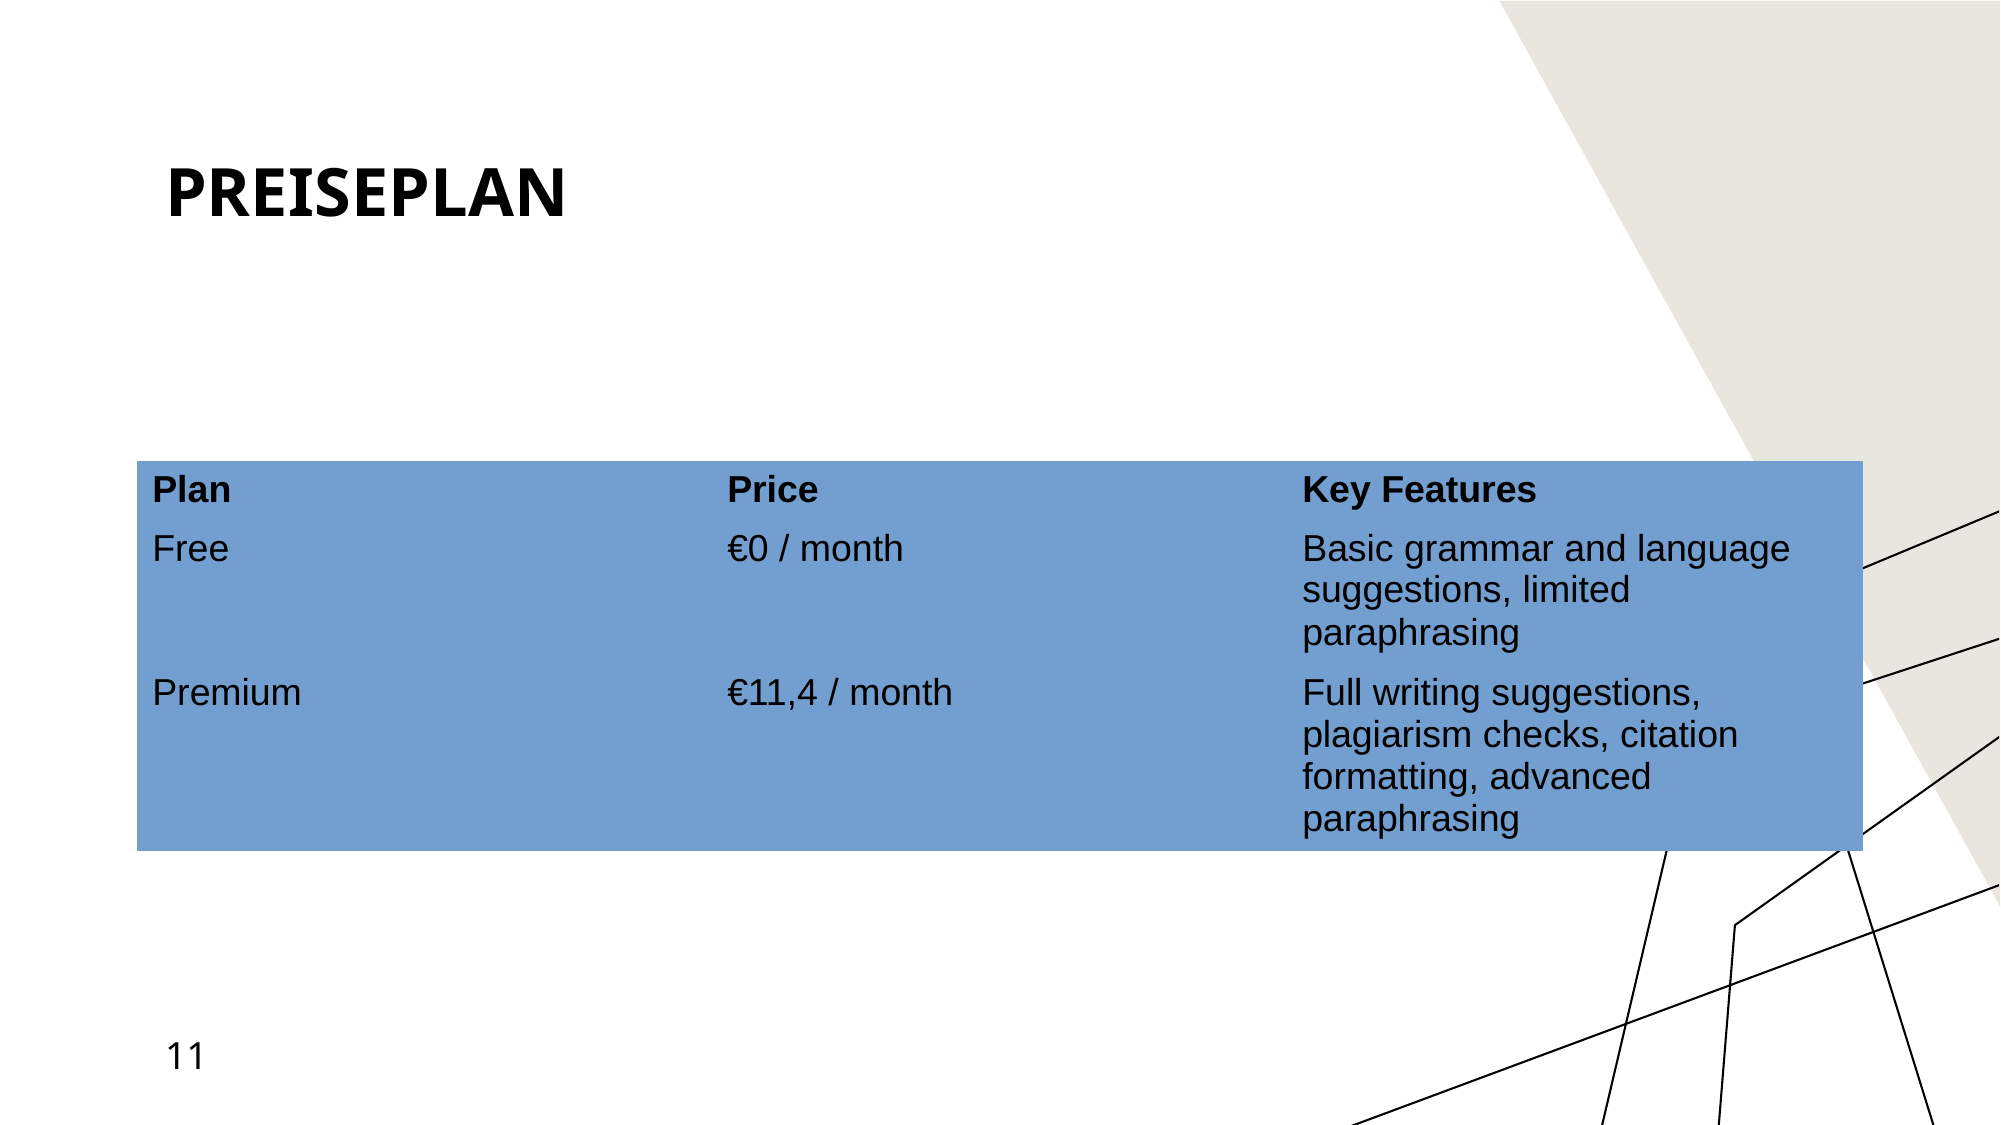

# Preiseplan
| Plan | Price | Key Features |
| --- | --- | --- |
| Free | €0 / month | Basic grammar and language suggestions, limited paraphrasing |
| Premium | €11,4 / month | Full writing suggestions, plagiarism checks, citation formatting, advanced paraphrasing |